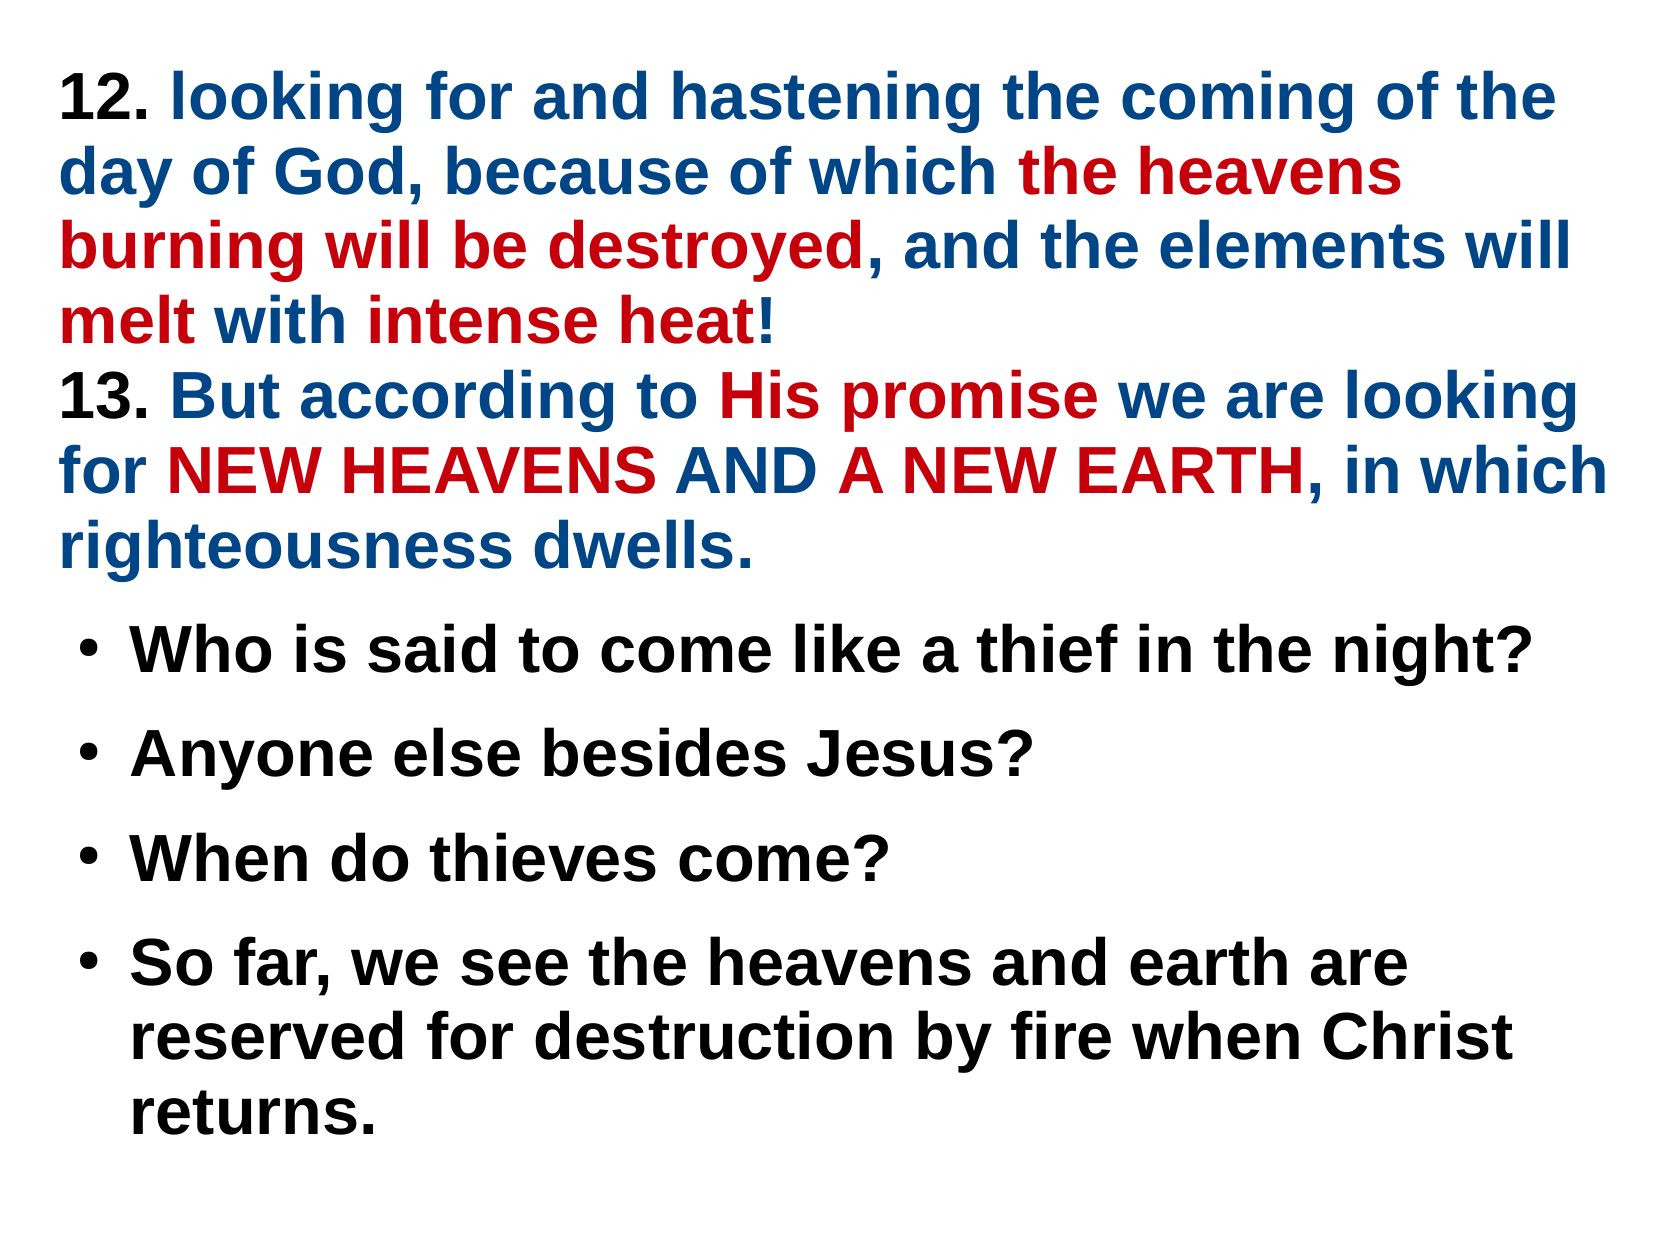

# 12. looking for and hastening the coming of the day of God, because of which the heavens burning will be destroyed, and the elements will melt with intense heat! 13. But according to His promise we are looking for NEW HEAVENS AND A NEW EARTH, in which righteousness dwells.
Who is said to come like a thief in the night?
Anyone else besides Jesus?
When do thieves come?
So far, we see the heavens and earth are reserved for destruction by fire when Christ returns.